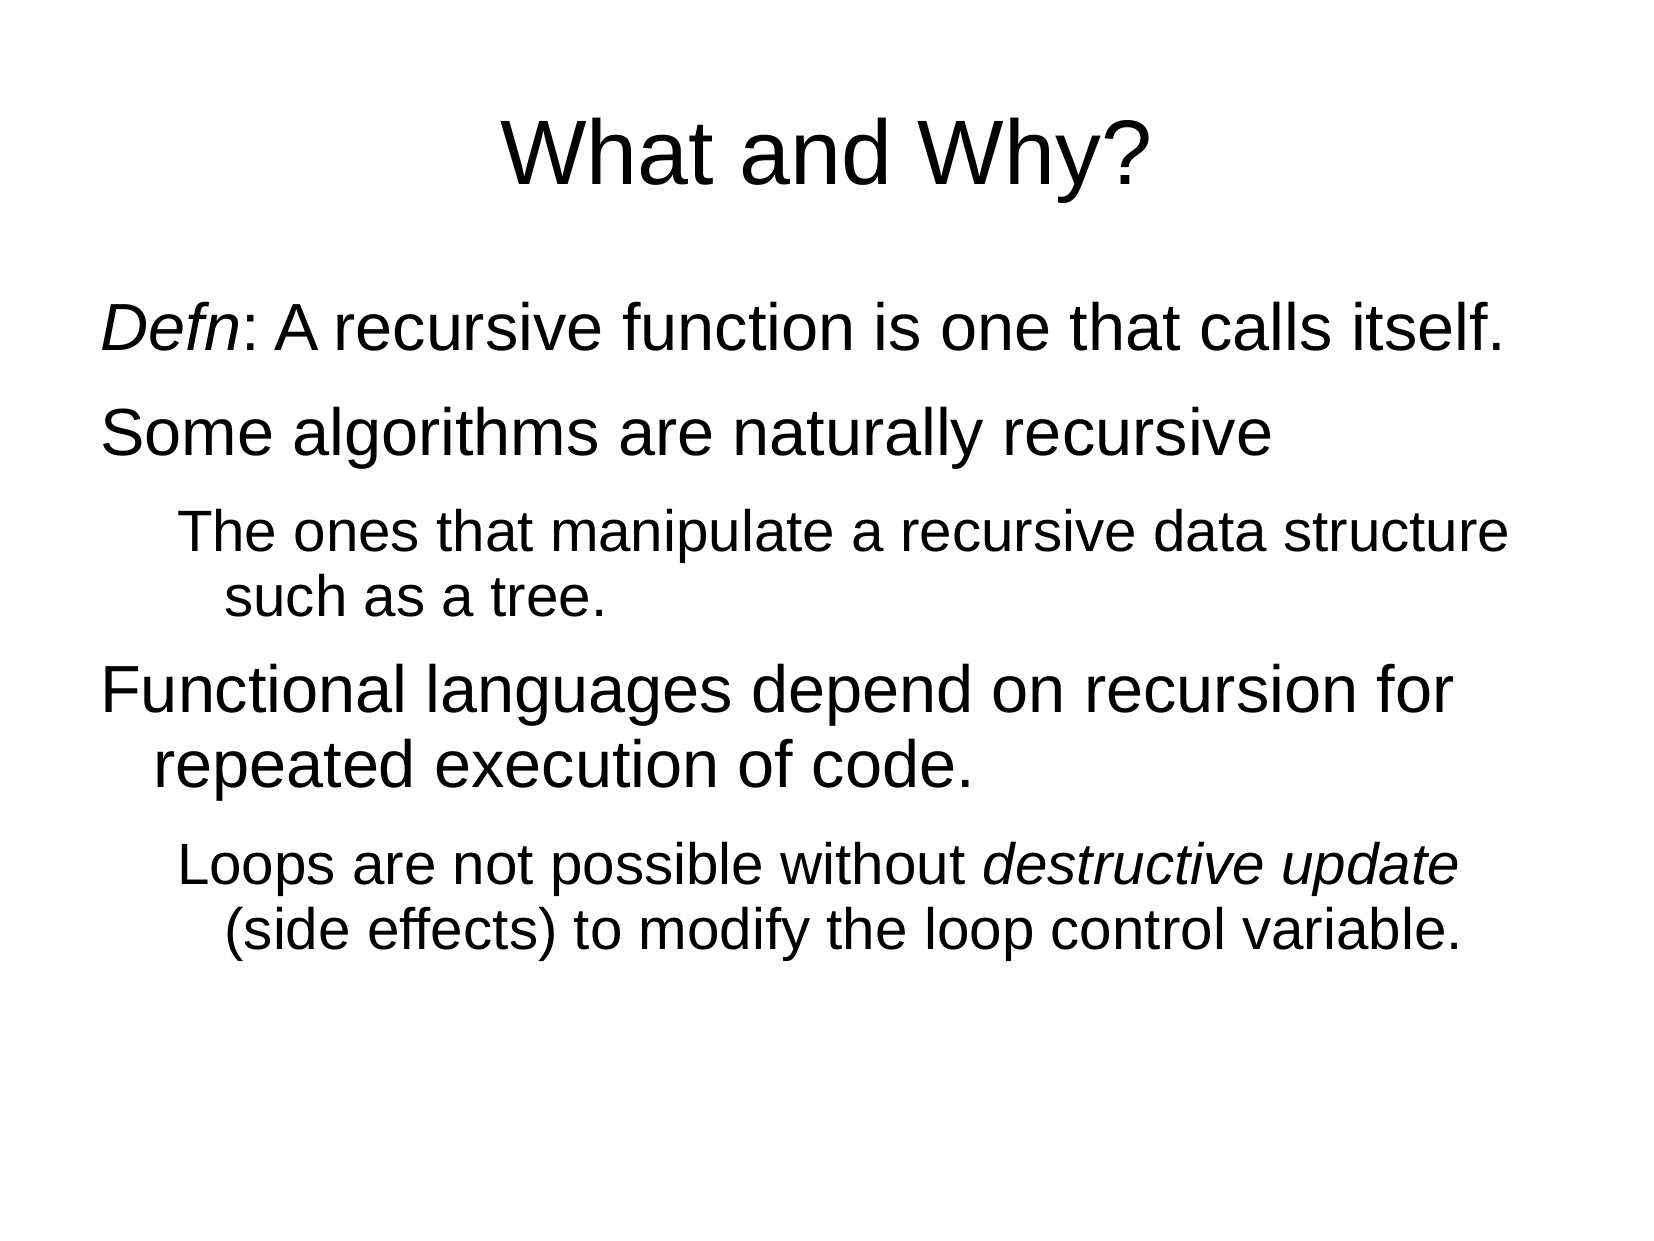

# What and Why?
Defn: A recursive function is one that calls itself.
Some algorithms are naturally recursive
The ones that manipulate a recursive data structure such as a tree.
Functional languages depend on recursion for repeated execution of code.
Loops are not possible without destructive update (side effects) to modify the loop control variable.